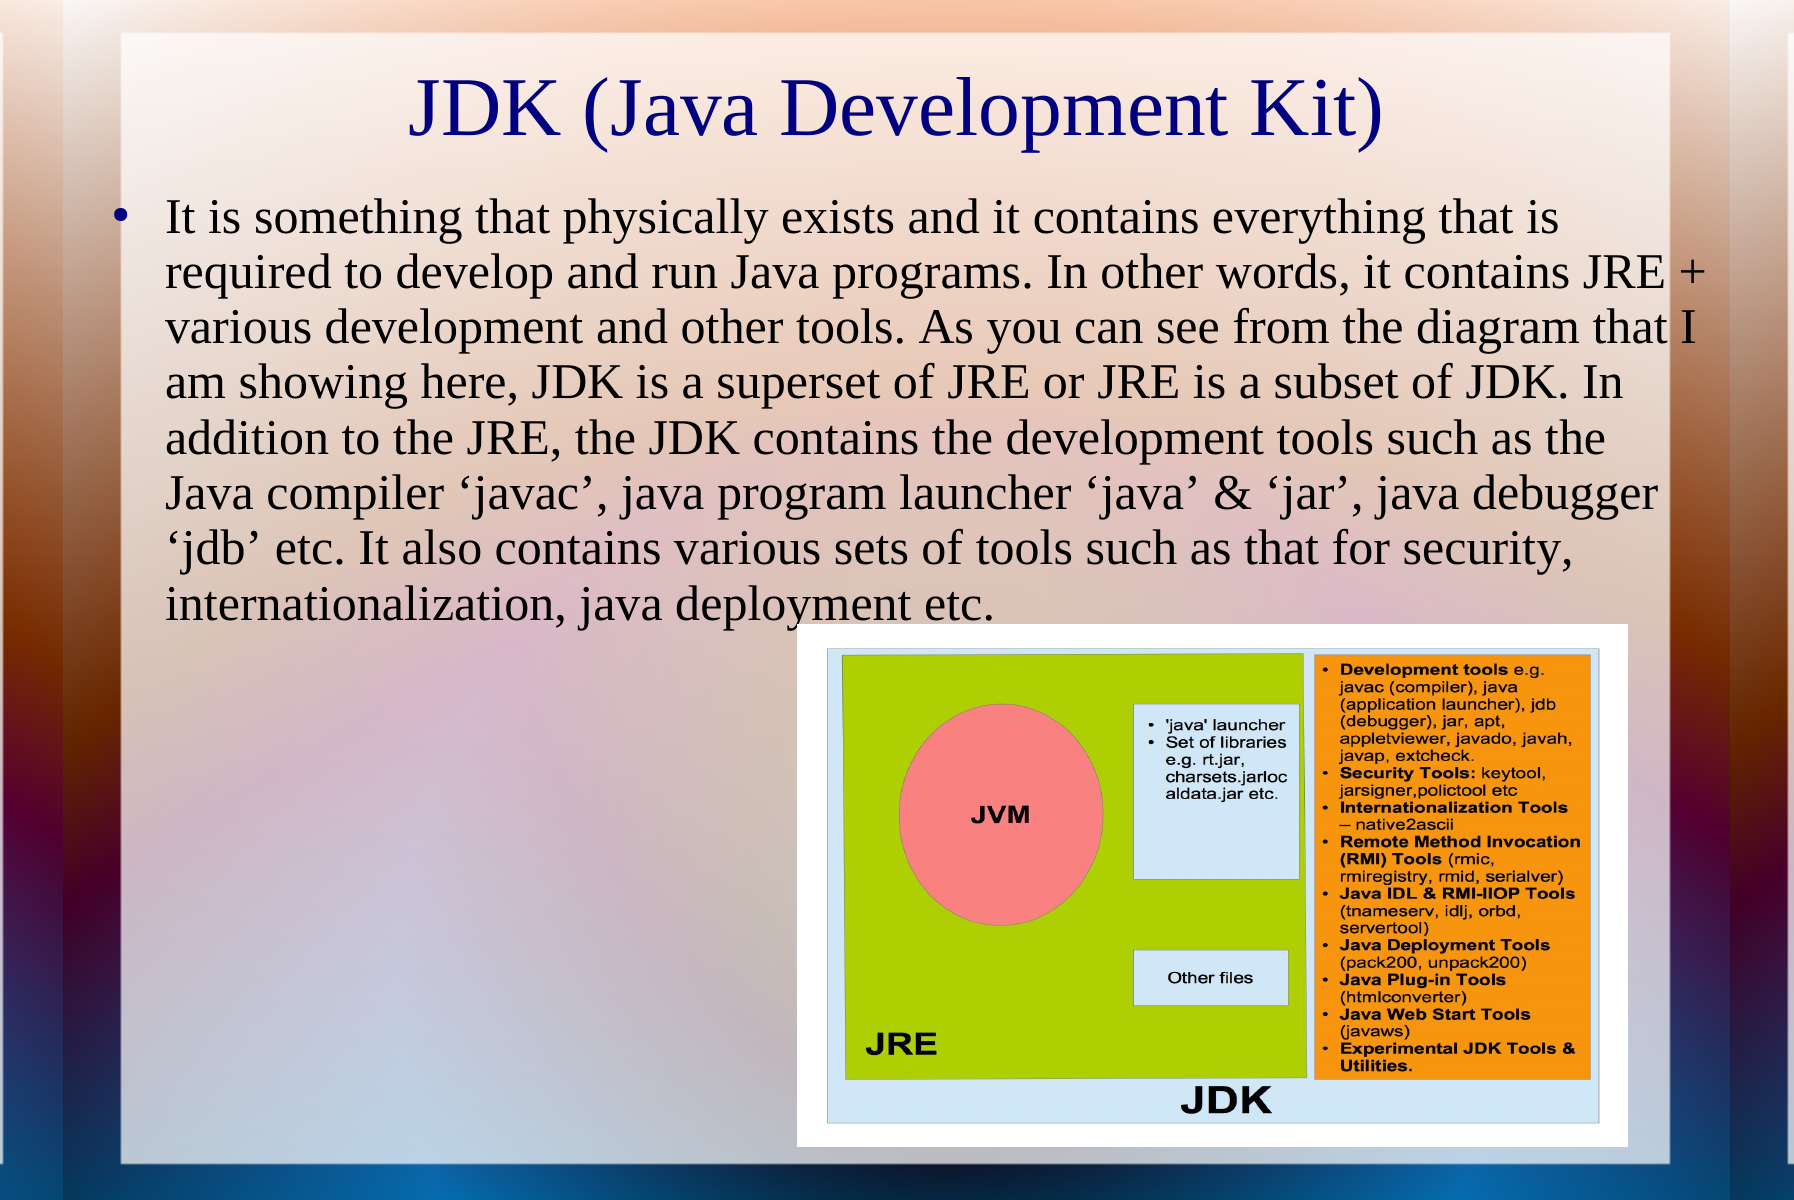

# JDK (Java Development Kit)
It is something that physically exists and it contains everything that is required to develop and run Java programs. In other words, it contains JRE + various development and other tools. As you can see from the diagram that I am showing here, JDK is a superset of JRE or JRE is a subset of JDK. In addition to the JRE, the JDK contains the development tools such as the Java compiler ‘javac’, java program launcher ‘java’ & ‘jar’, java debugger ‘jdb’ etc. It also contains various sets of tools such as that for security, internationalization, java deployment etc.